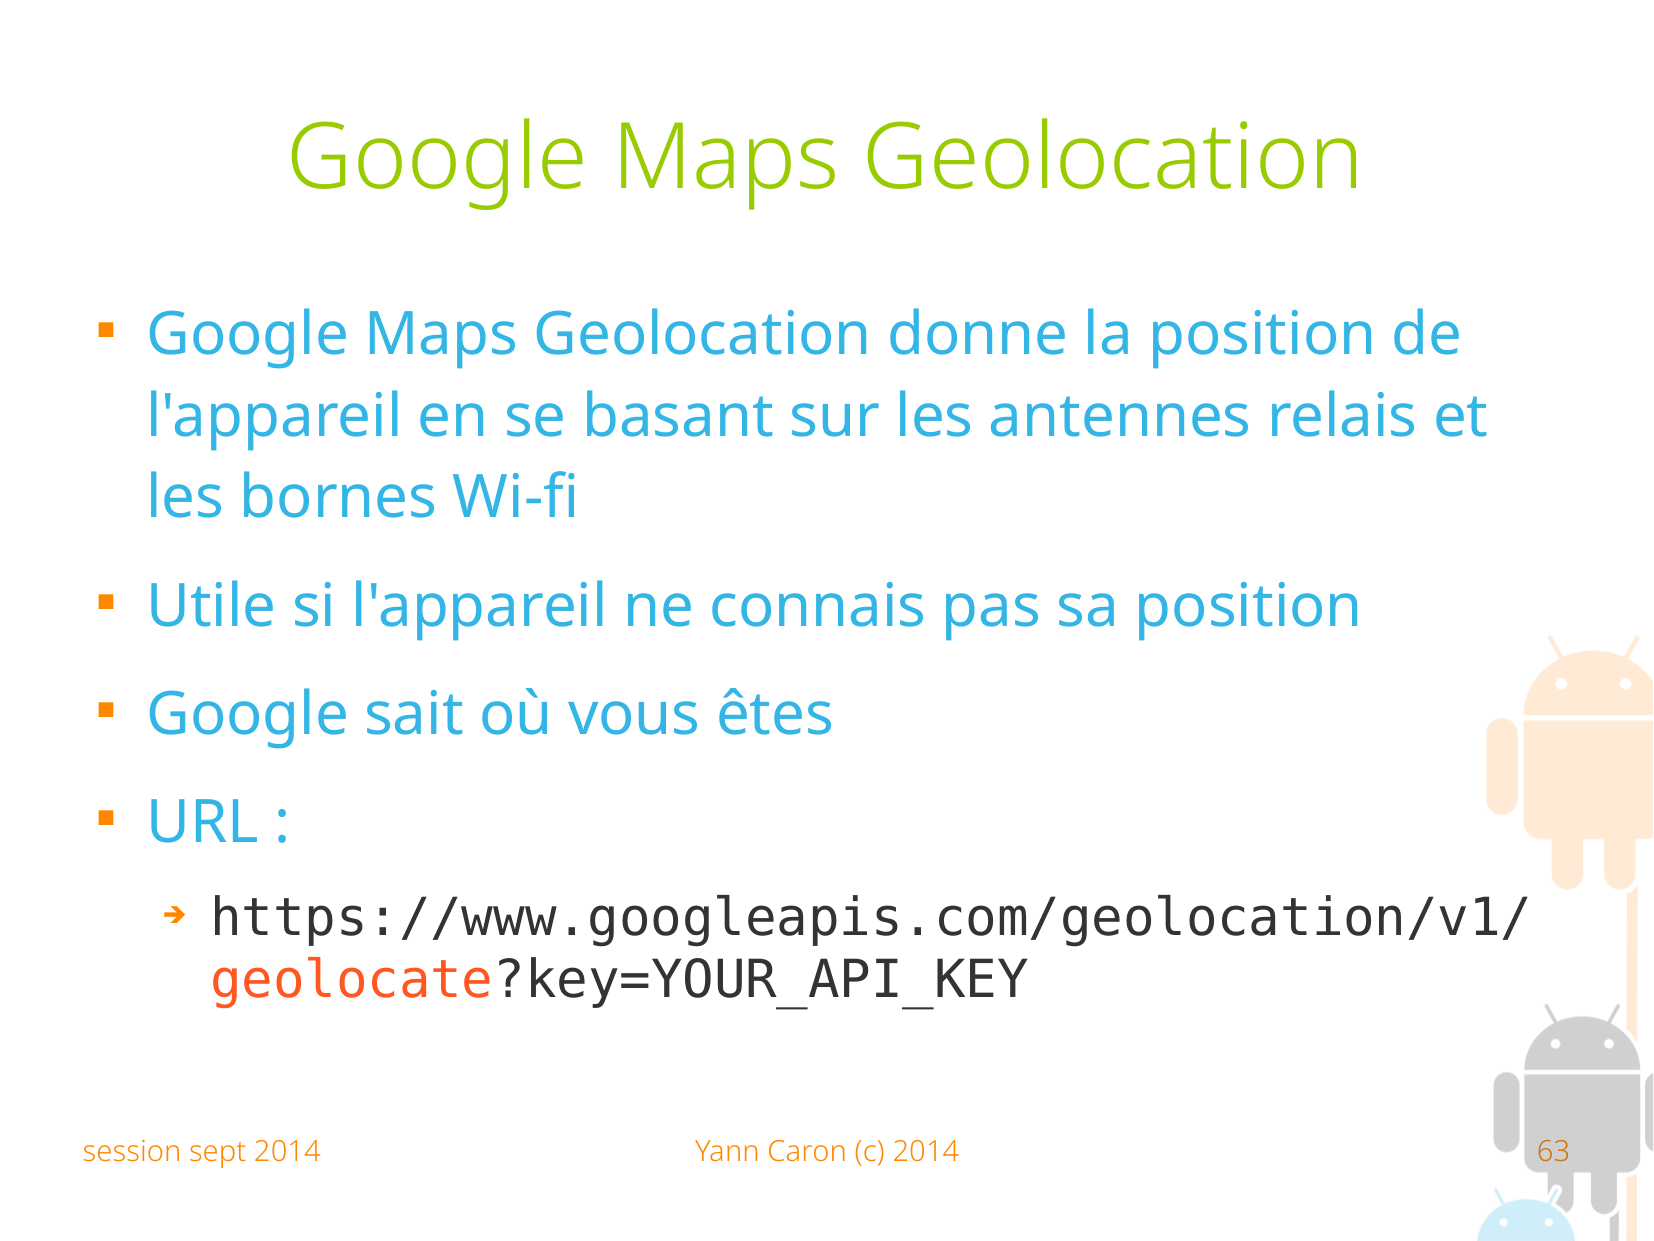

# Google Maps Geolocation
Google Maps Geolocation donne la position de l'appareil en se basant sur les antennes relais et les bornes Wi-fi
Utile si l'appareil ne connais pas sa position
Google sait où vous êtes
URL :
https://www.googleapis.com/geolocation/v1/geolocate?key=YOUR_API_KEY
session sept 2014
Yann Caron (c) 2014
63